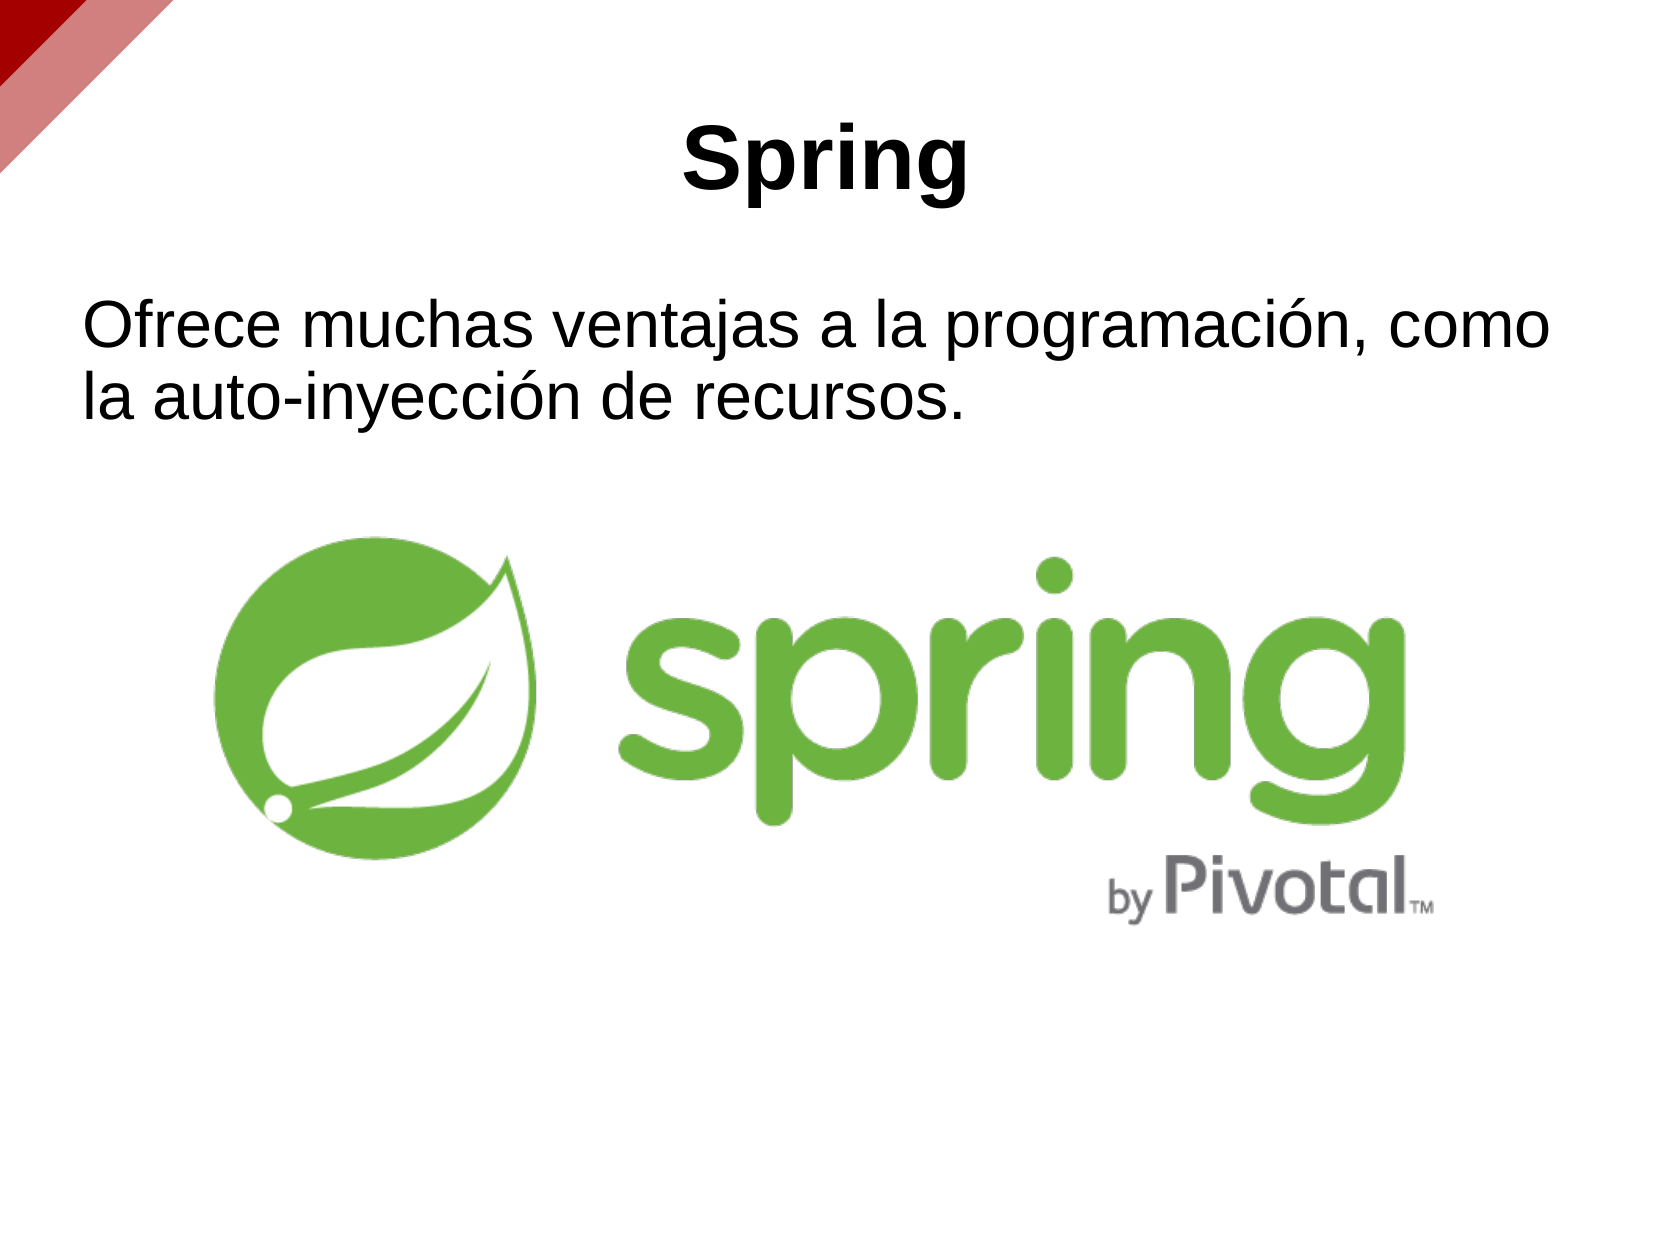

# Spring
Ofrece muchas ventajas a la programación, como la auto-inyección de recursos.